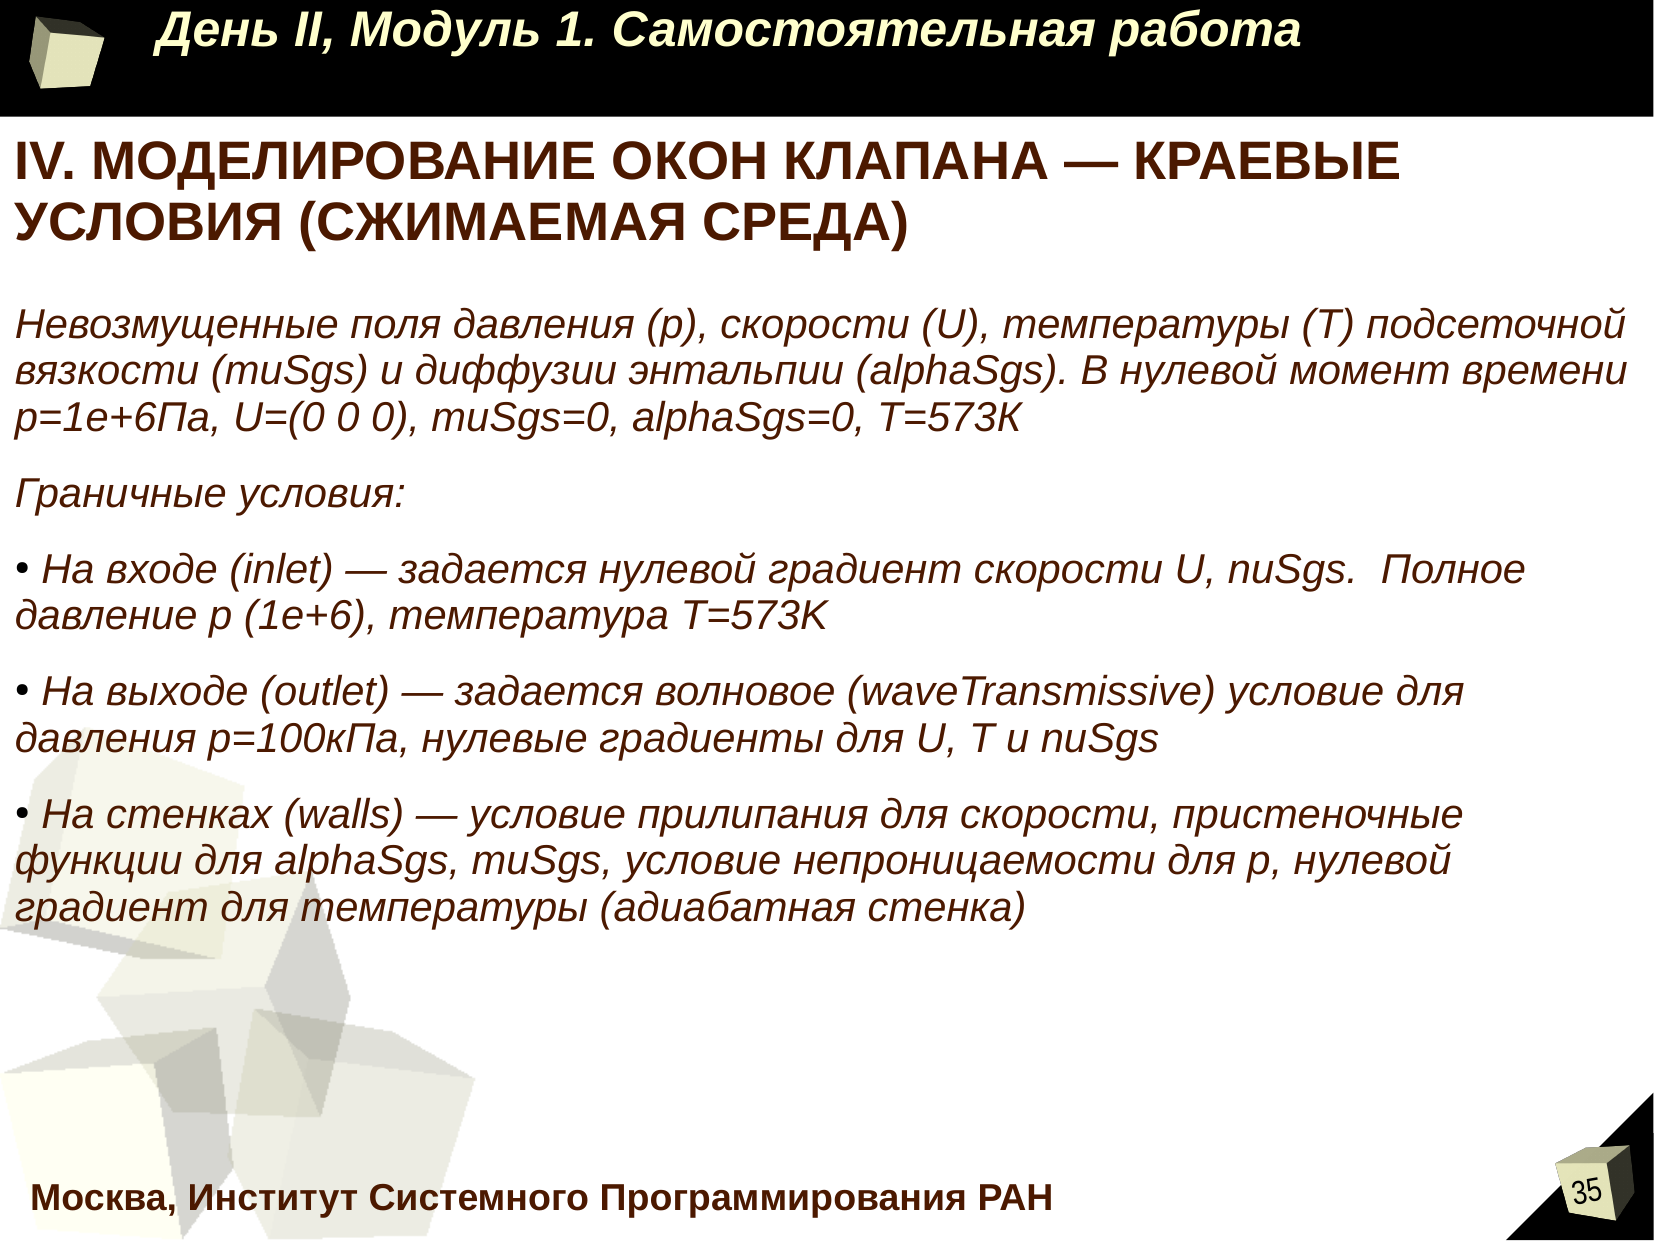

IV. МОДЕЛИРОВАНИЕ ОКОН КЛАПАНА — КРАЕВЫЕ УСЛОВИЯ (СЖИМАЕМАЯ СРЕДА)
Невозмущенные поля давления (p), скорости (U), температуры (T) подсеточной вязкости (muSgs) и диффузии энтальпии (alphaSgs). В нулевой момент времени p=1e+6Па, U=(0 0 0), muSgs=0, alphaSgs=0, T=573К
Граничные условия:
 На входе (inlet) — задается нулевой градиент скорости U, nuSgs. Полное давление p (1e+6), температура T=573K
 На выходе (outlet) — задается волновое (waveTransmissive) условие для давления p=100кПа, нулевые градиенты для U, T и nuSgs
 На стенках (walls) — условие прилипания для скорости, пристеночные функции для alphaSgs, muSgs, условие непроницаемости для p, нулевой градиент для температуры (адиабатная стенка)